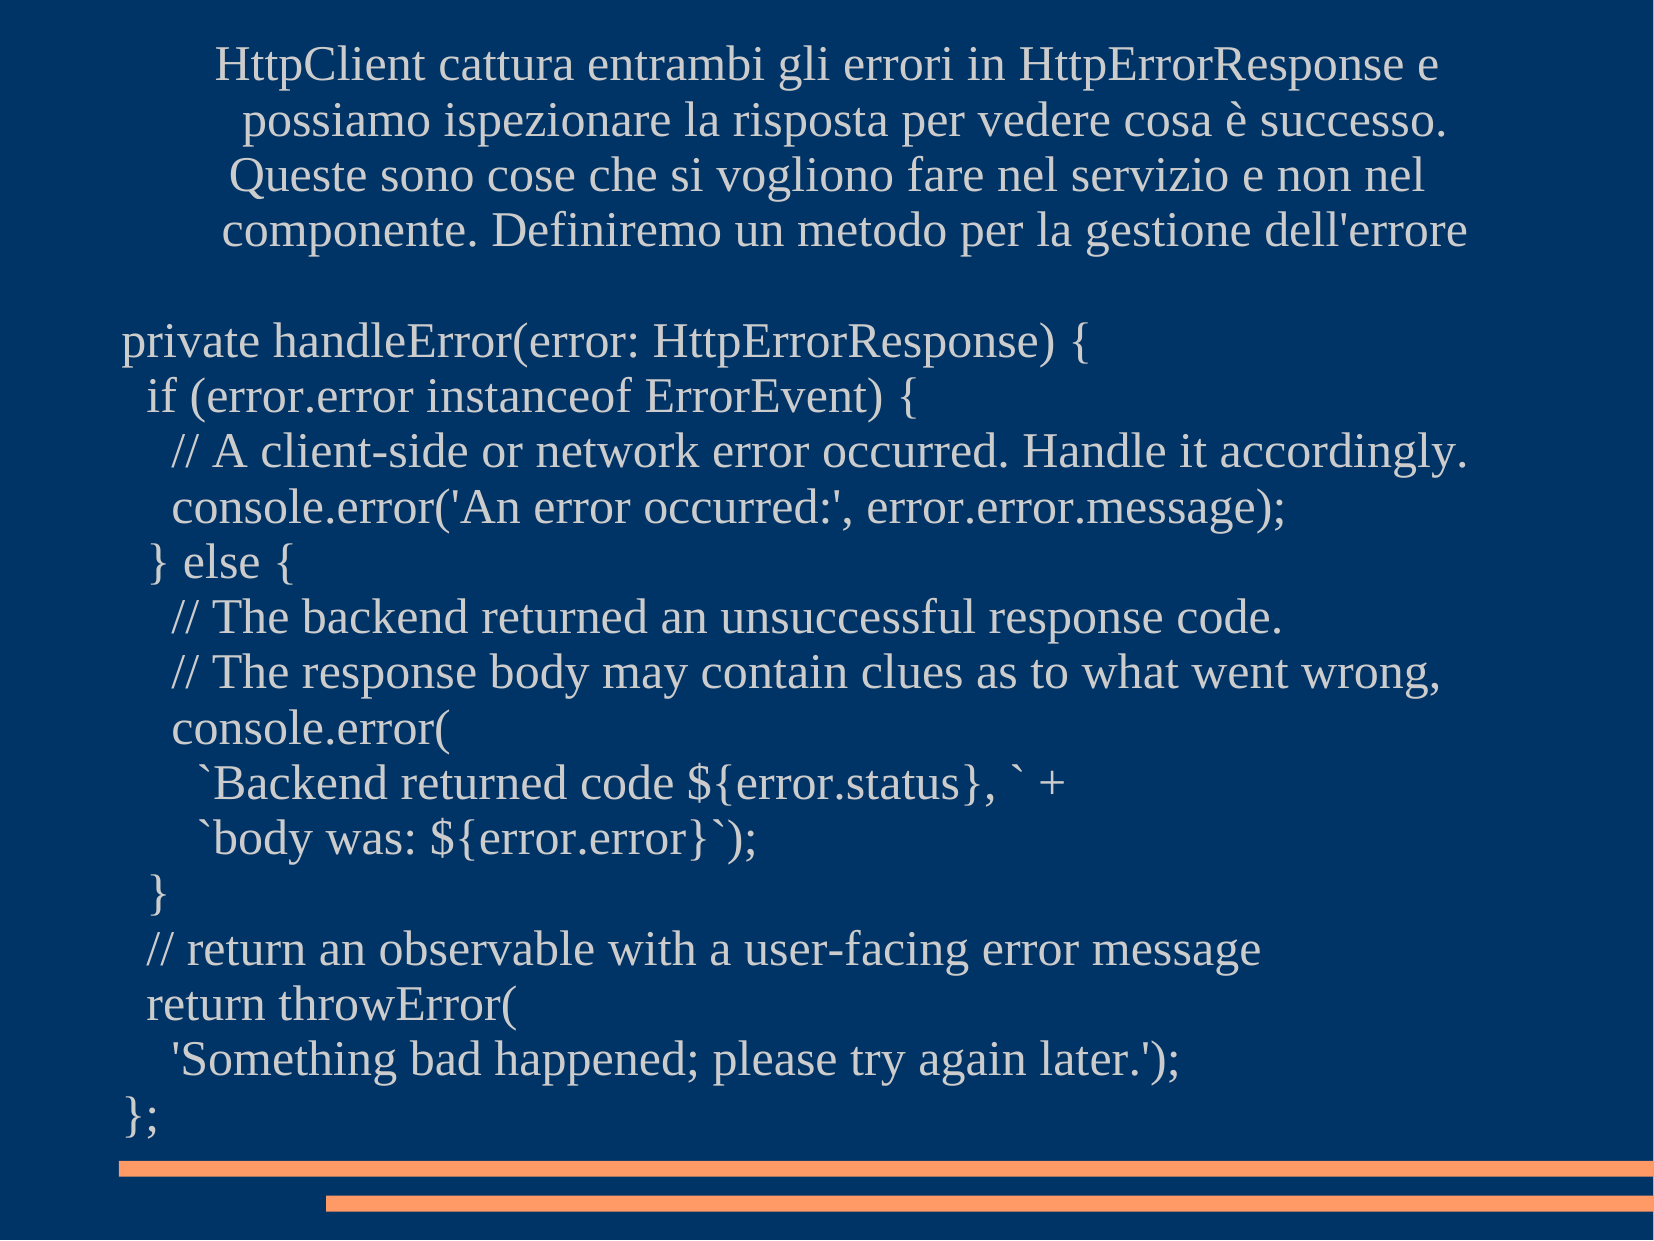

# HttpClient cattura entrambi gli errori in HttpErrorResponse e possiamo ispezionare la risposta per vedere cosa è successo.
Queste sono cose che si vogliono fare nel servizio e non nel componente. Definiremo un metodo per la gestione dell'errore
private handleError(error: HttpErrorResponse) {
 if (error.error instanceof ErrorEvent) {
 // A client-side or network error occurred. Handle it accordingly.
 console.error('An error occurred:', error.error.message);
 } else {
 // The backend returned an unsuccessful response code.
 // The response body may contain clues as to what went wrong,
 console.error(
 `Backend returned code ${error.status}, ` +
 `body was: ${error.error}`);
 }
 // return an observable with a user-facing error message
 return throwError(
 'Something bad happened; please try again later.');
};